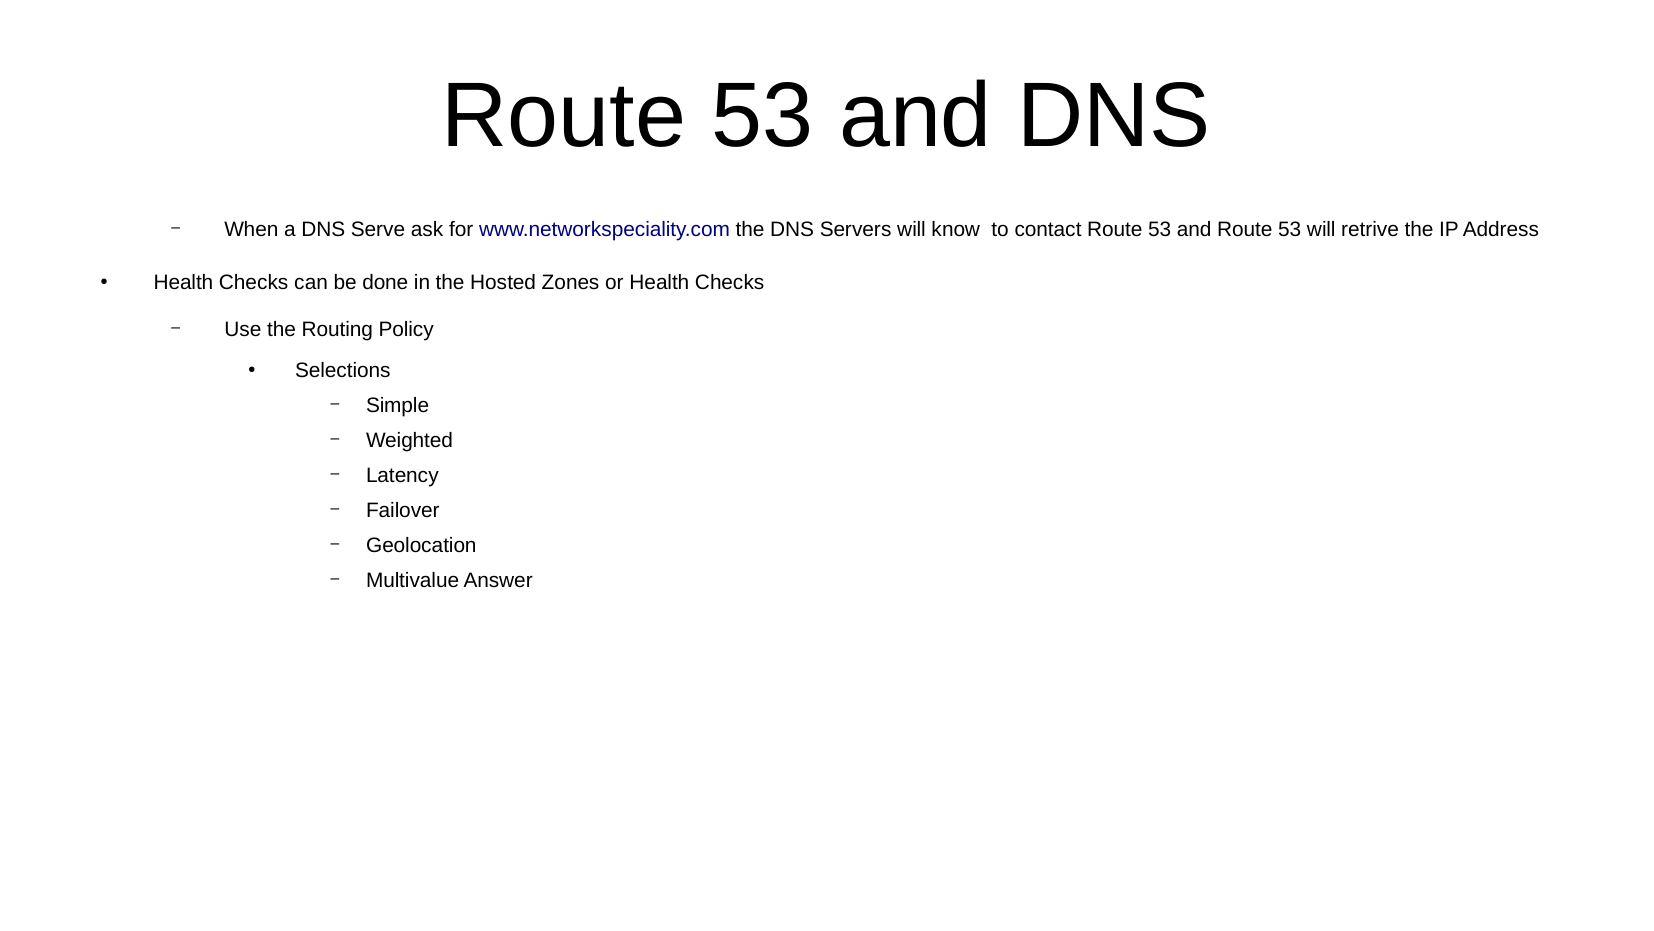

# Route 53 and DNS
When a DNS Serve ask for www.networkspeciality.com the DNS Servers will know to contact Route 53 and Route 53 will retrive the IP Address
Health Checks can be done in the Hosted Zones or Health Checks
Use the Routing Policy
Selections
Simple
Weighted
Latency
Failover
Geolocation
Multivalue Answer